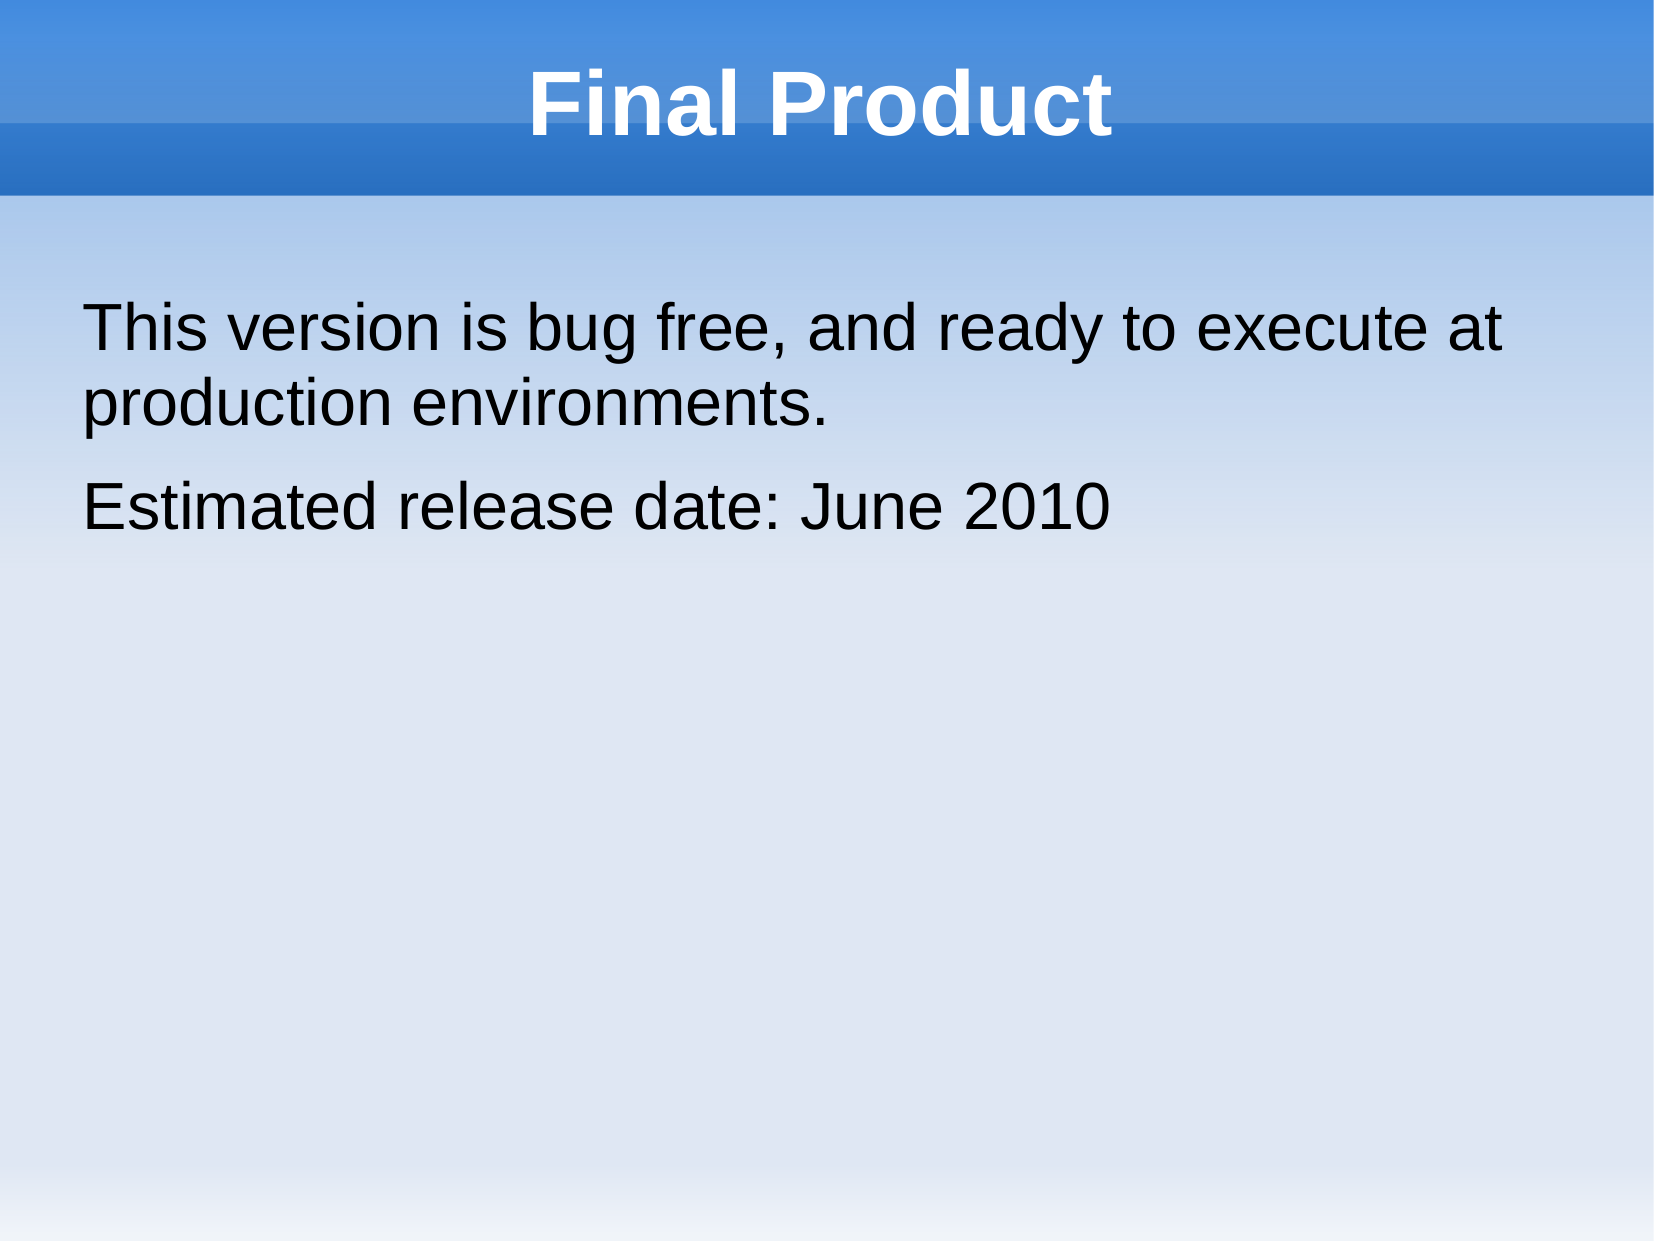

# Final Product
This version is bug free, and ready to execute at production environments.
Estimated release date: June 2010